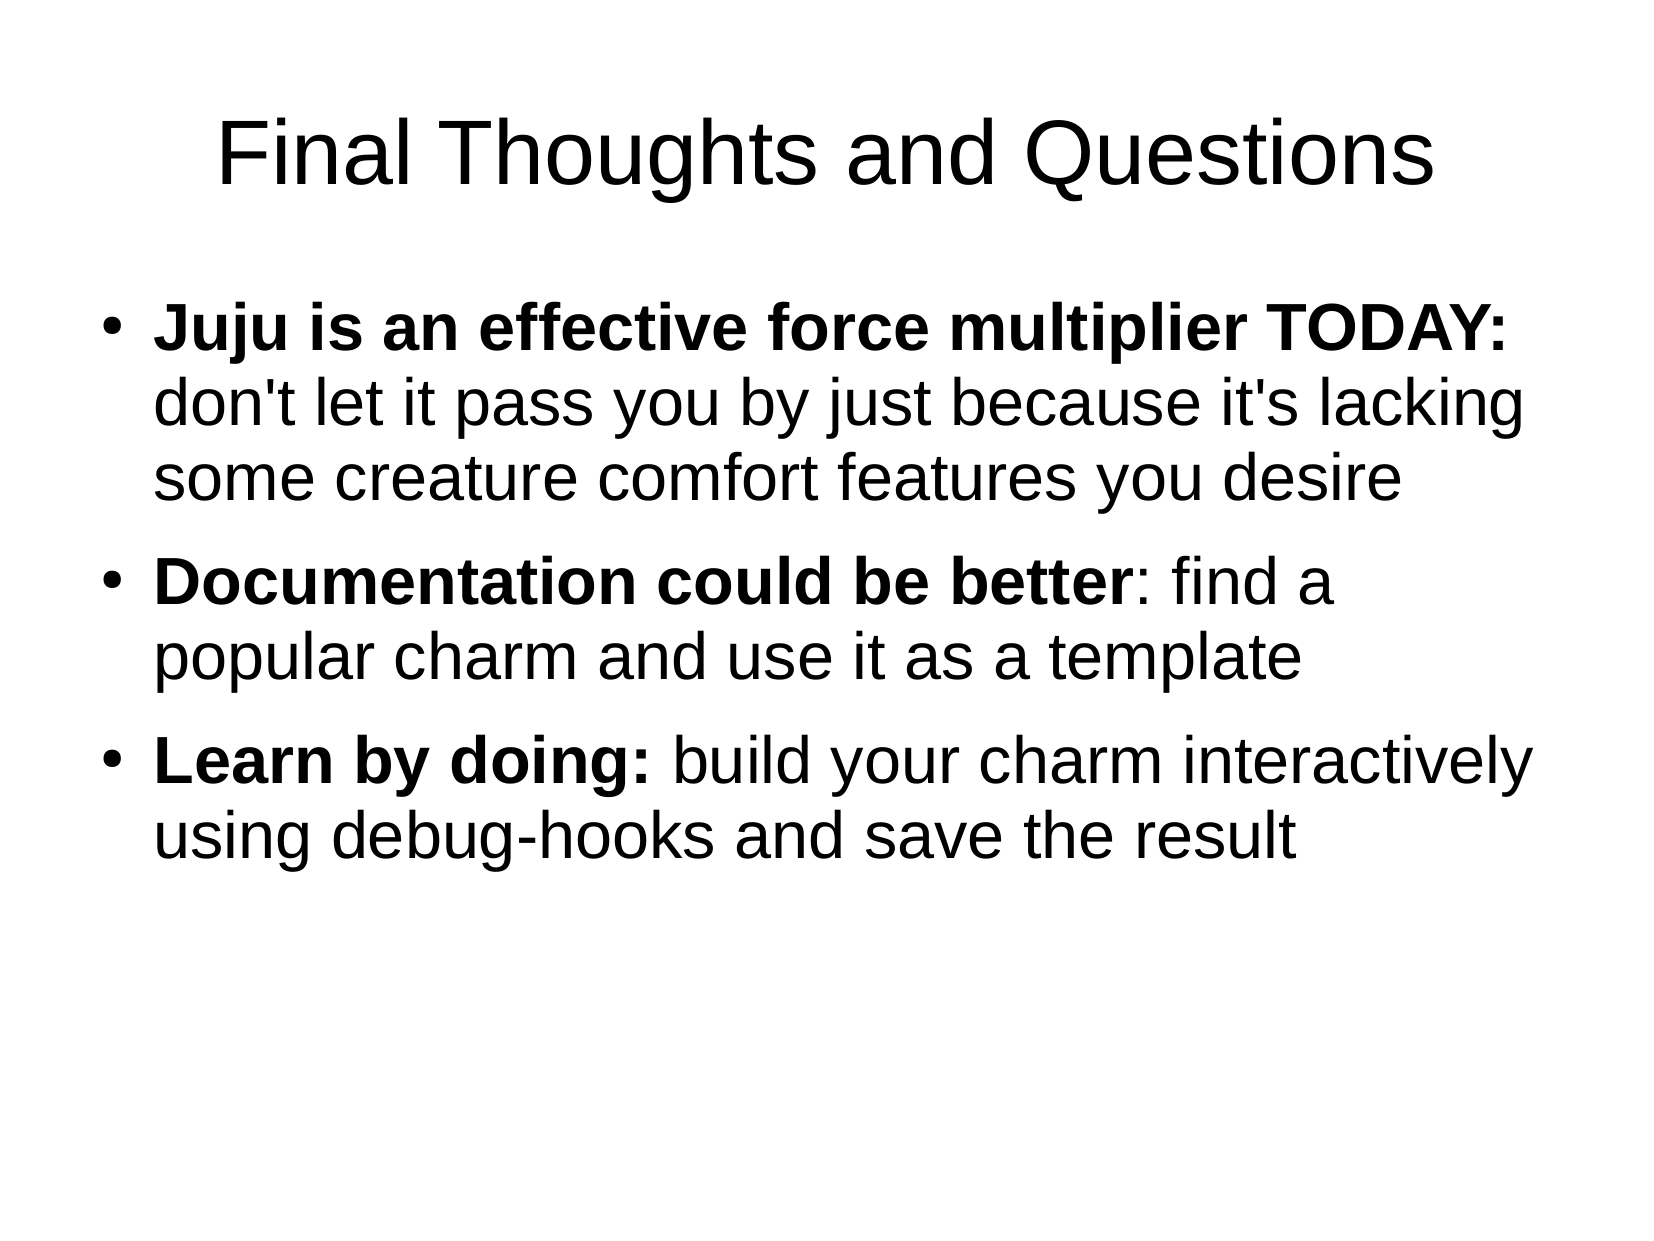

# Final Thoughts and Questions
Juju is an effective force multiplier TODAY: don't let it pass you by just because it's lacking some creature comfort features you desire
Documentation could be better: find a popular charm and use it as a template
Learn by doing: build your charm interactively using debug-hooks and save the result